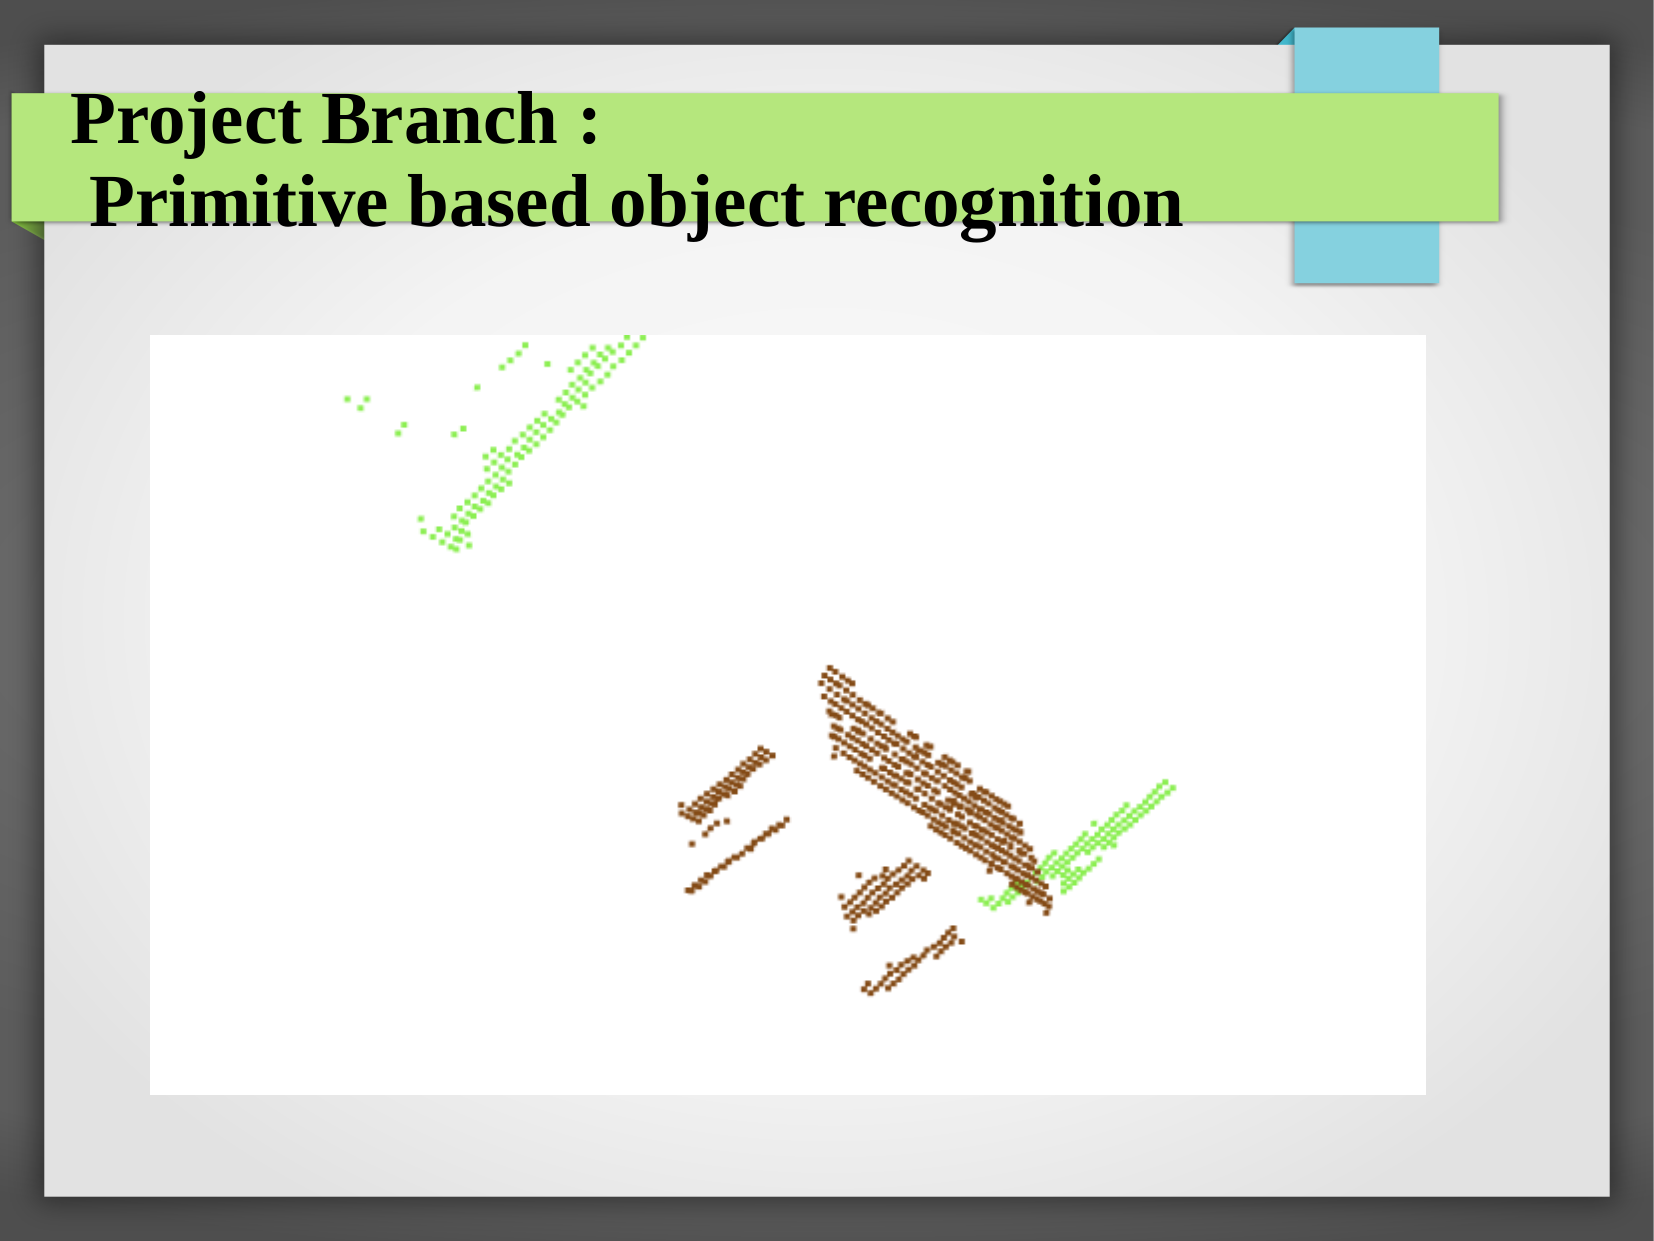

# Project Branch : Primitive based object recognition